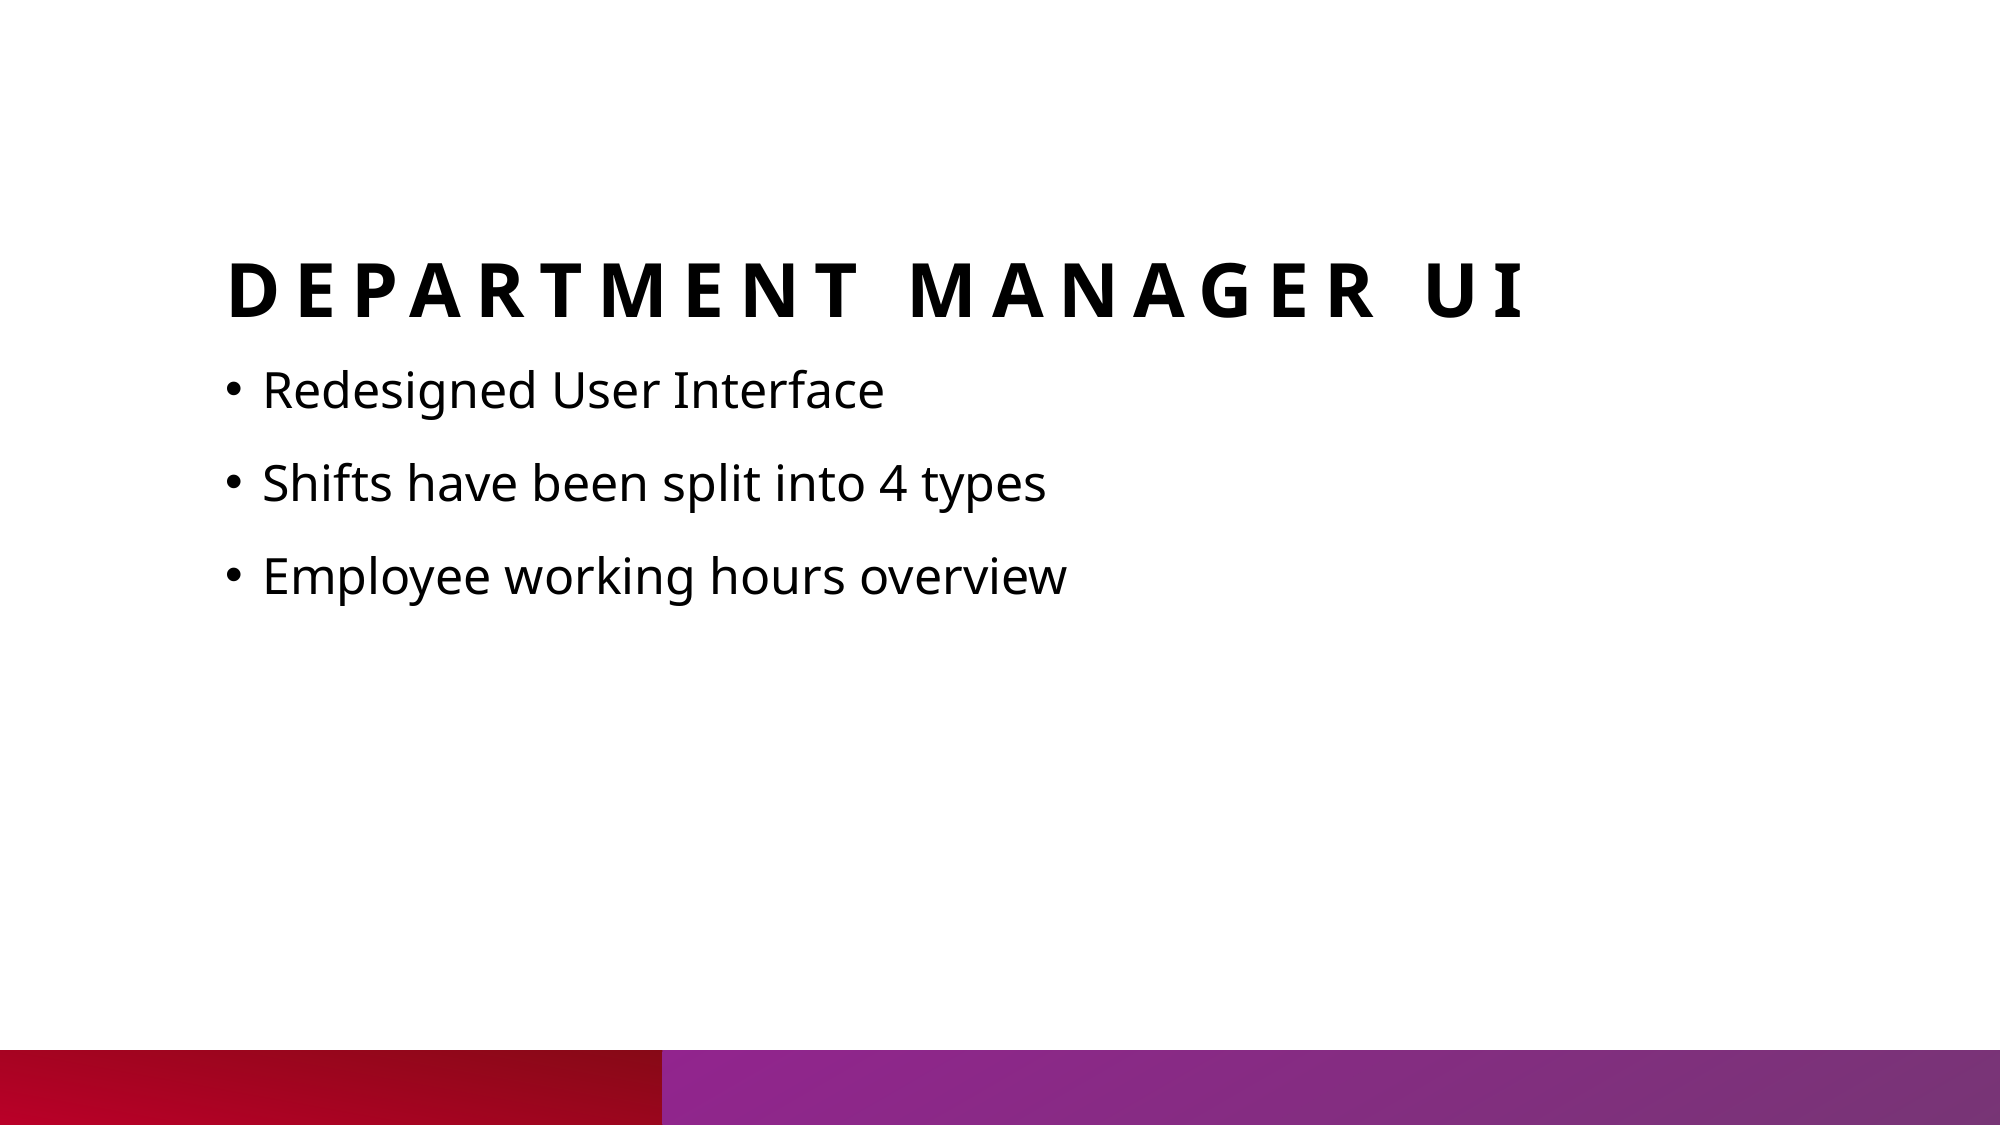

# Department manager ui
Redesigned User Interface
Shifts have been split into 4 types
Employee working hours overview